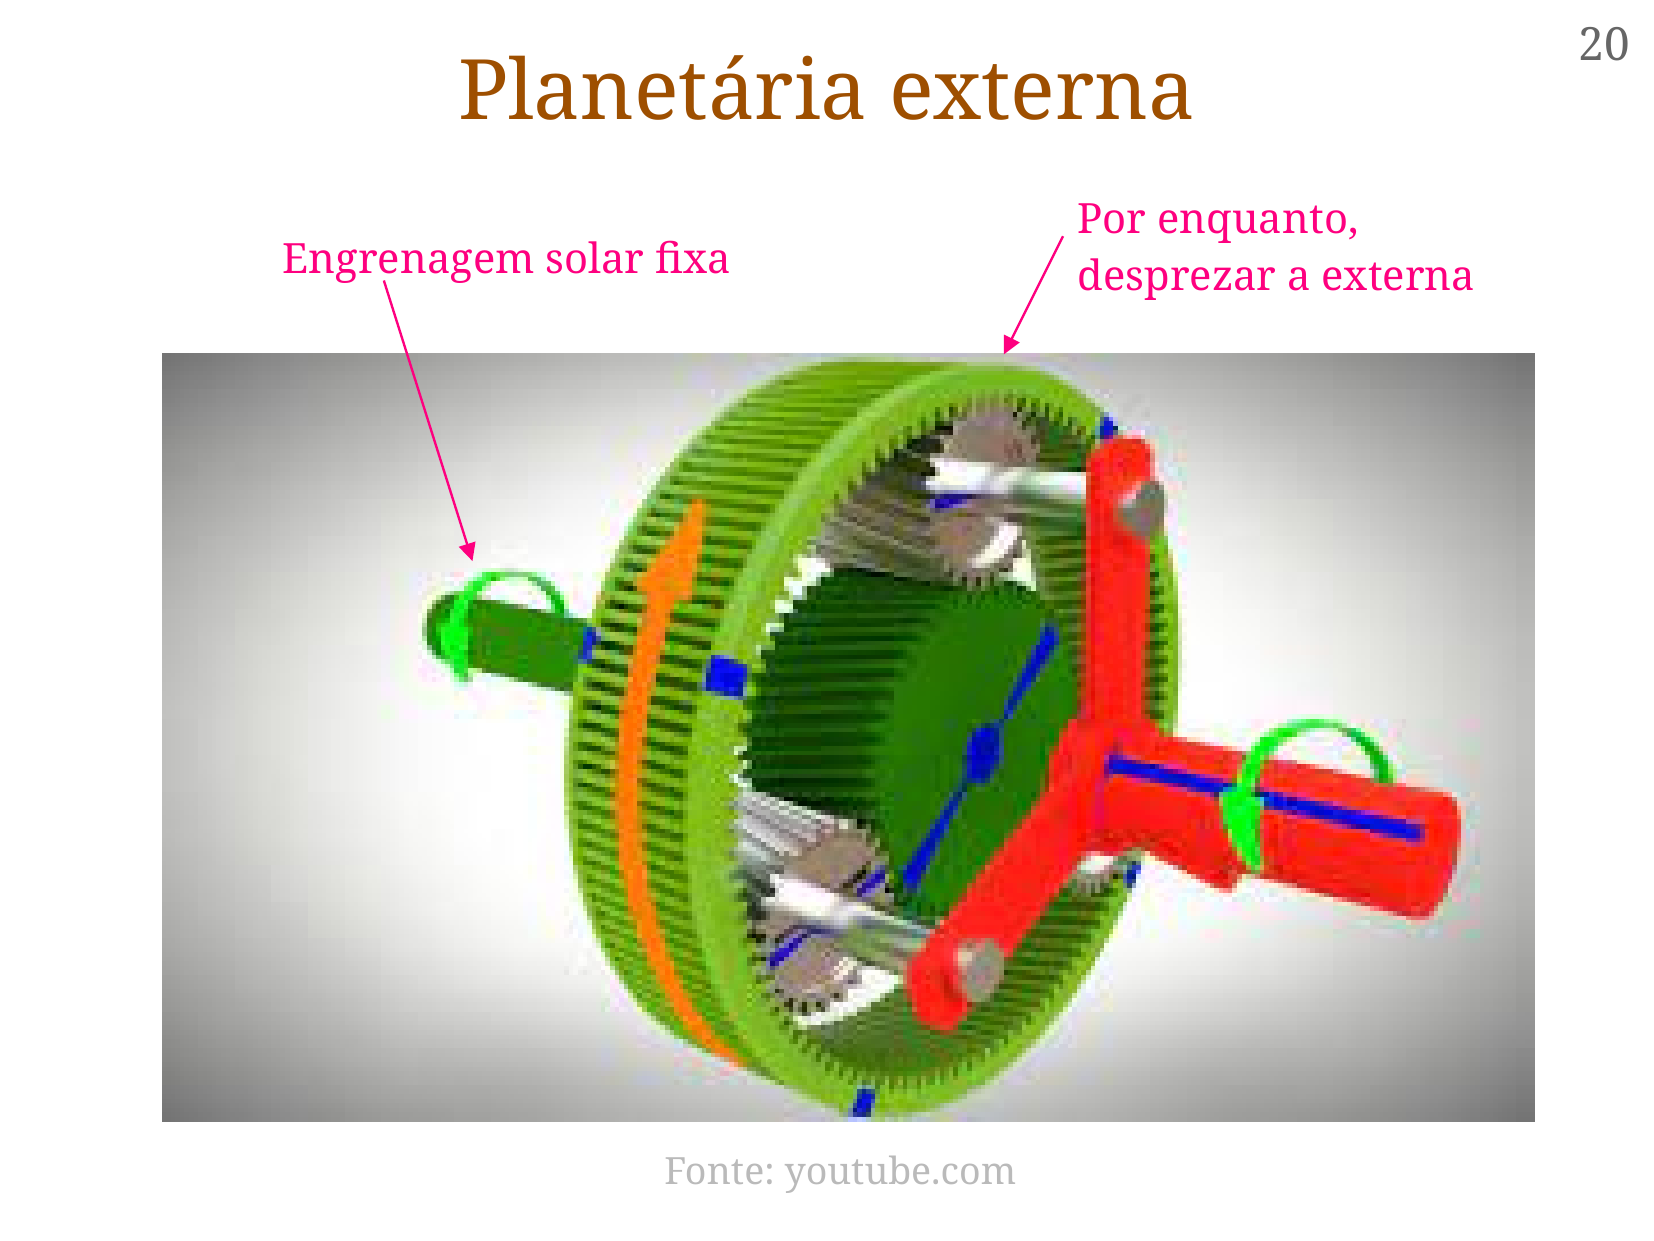

20
# Planetária externa
Por enquanto, desprezar a externa
Engrenagem solar fixa
Fonte: youtube.com